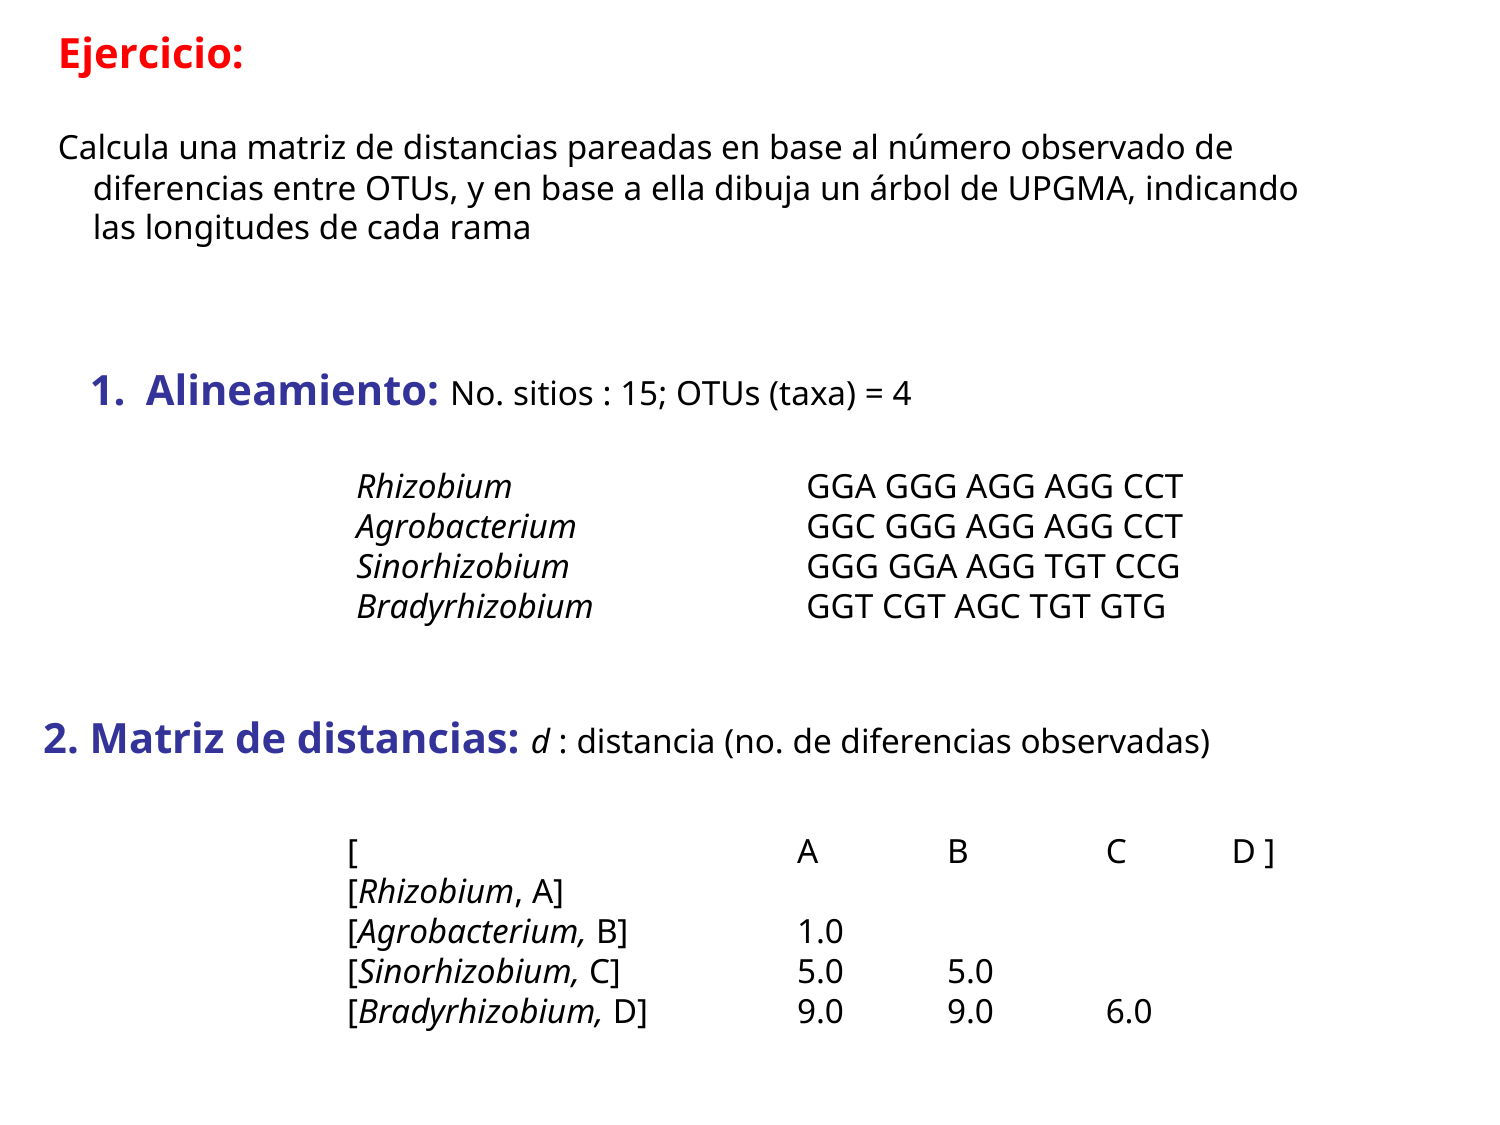

Ejercicio:
Calcula una matriz de distancias pareadas en base al número observado de
 diferencias entre OTUs, y en base a ella dibuja un árbol de UPGMA, indicando
 las longitudes de cada rama
Alineamiento: No. sitios : 15; OTUs (taxa) = 4
Rhizobium		GGA GGG AGG AGG CCT
Agrobacterium		GGC GGG AGG AGG CCT
Sinorhizobium		GGG GGA AGG TGT CCG
Bradyrhizobium		GGT CGT AGC TGT GTG
2. Matriz de distancias: d : distancia (no. de diferencias observadas)
[			A 	B 	 C D ]
[Rhizobium, A]
[Agrobacterium, B] 	1.0
[Sinorhizobium, C] 	5.0 	5.0
[Bradyrhizobium, D] 	9.0 	9.0	 6.0